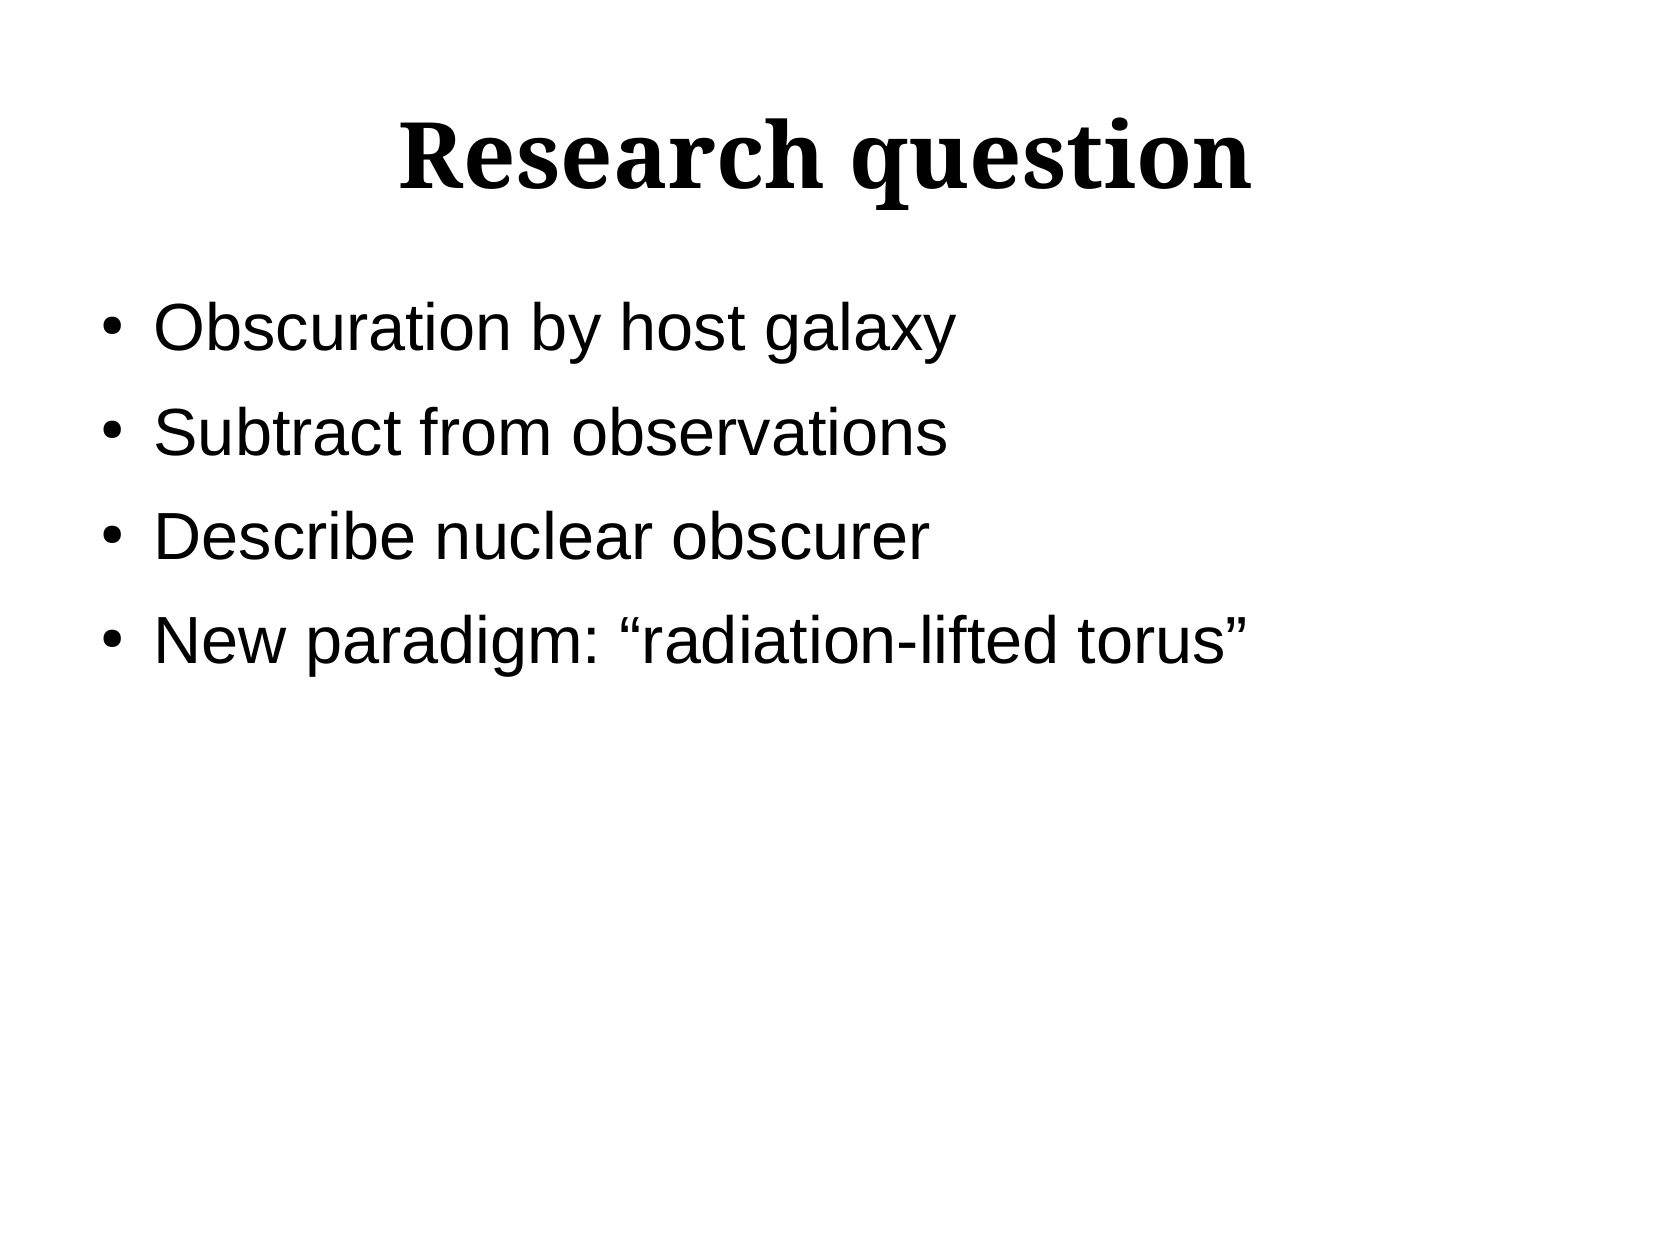

# Research question
Obscuration by host galaxy
Subtract from observations
Describe nuclear obscurer
New paradigm: “radiation-lifted torus”